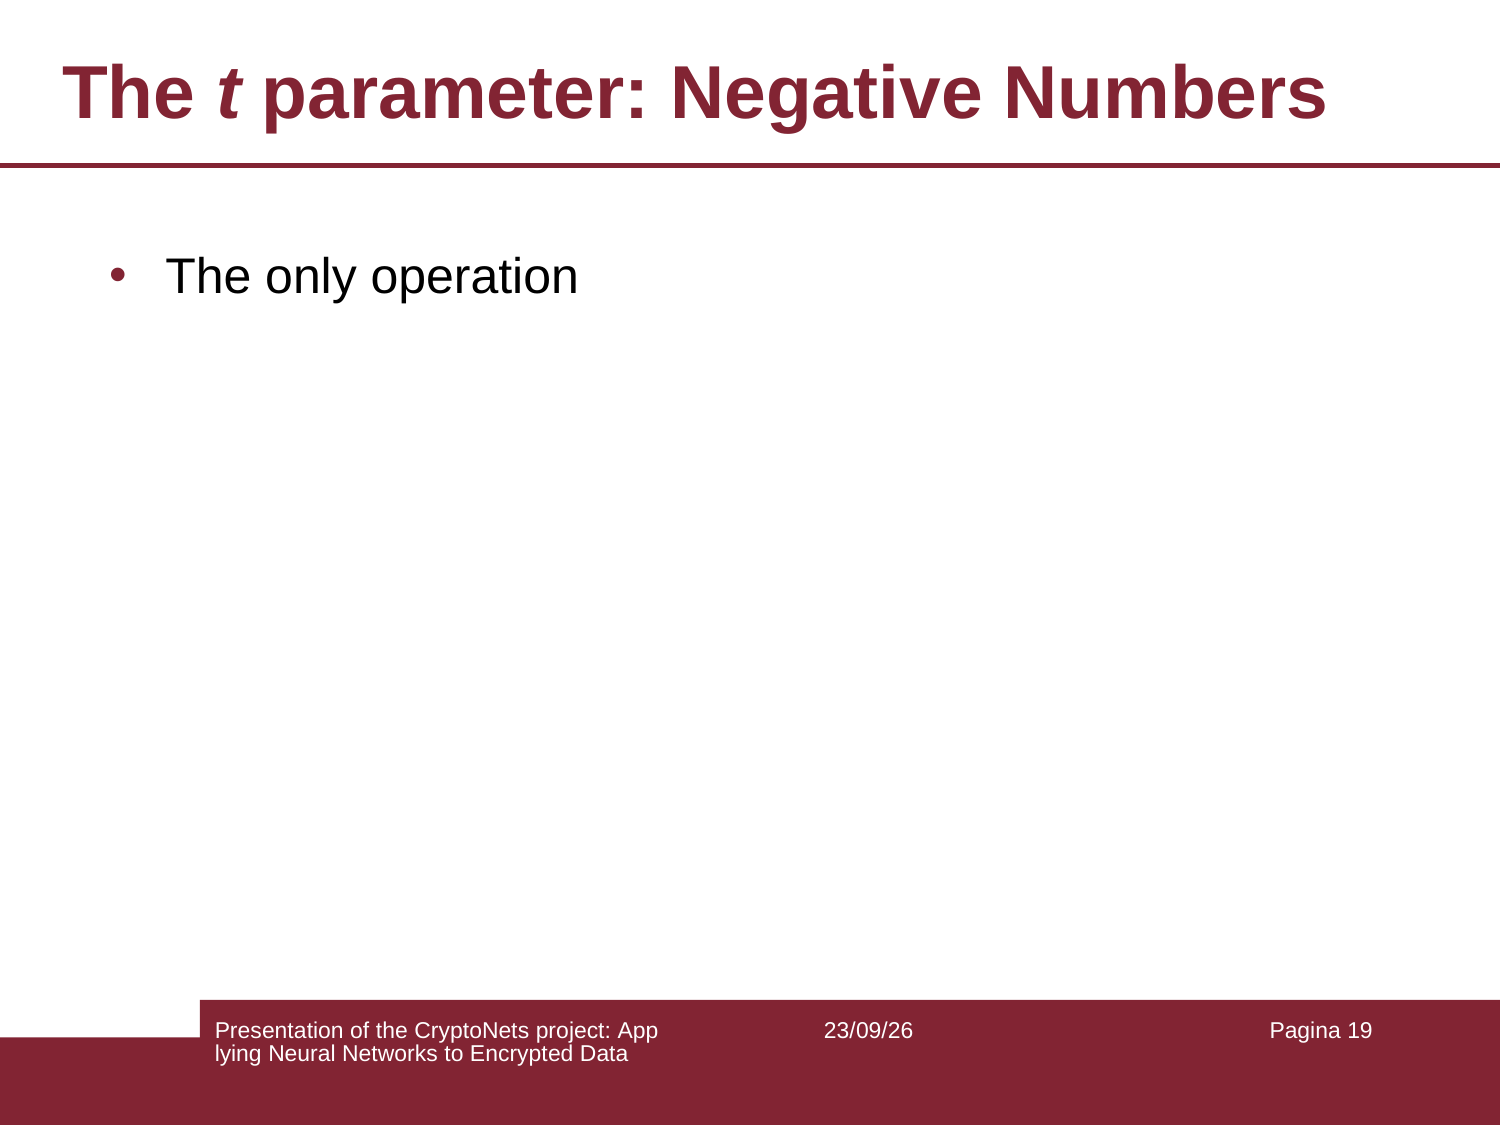

# The t parameter: Negative Numbers
The only operation
Presentation of the CryptoNets project: Applying Neural Networks to Encrypted Data
3/10/19
19